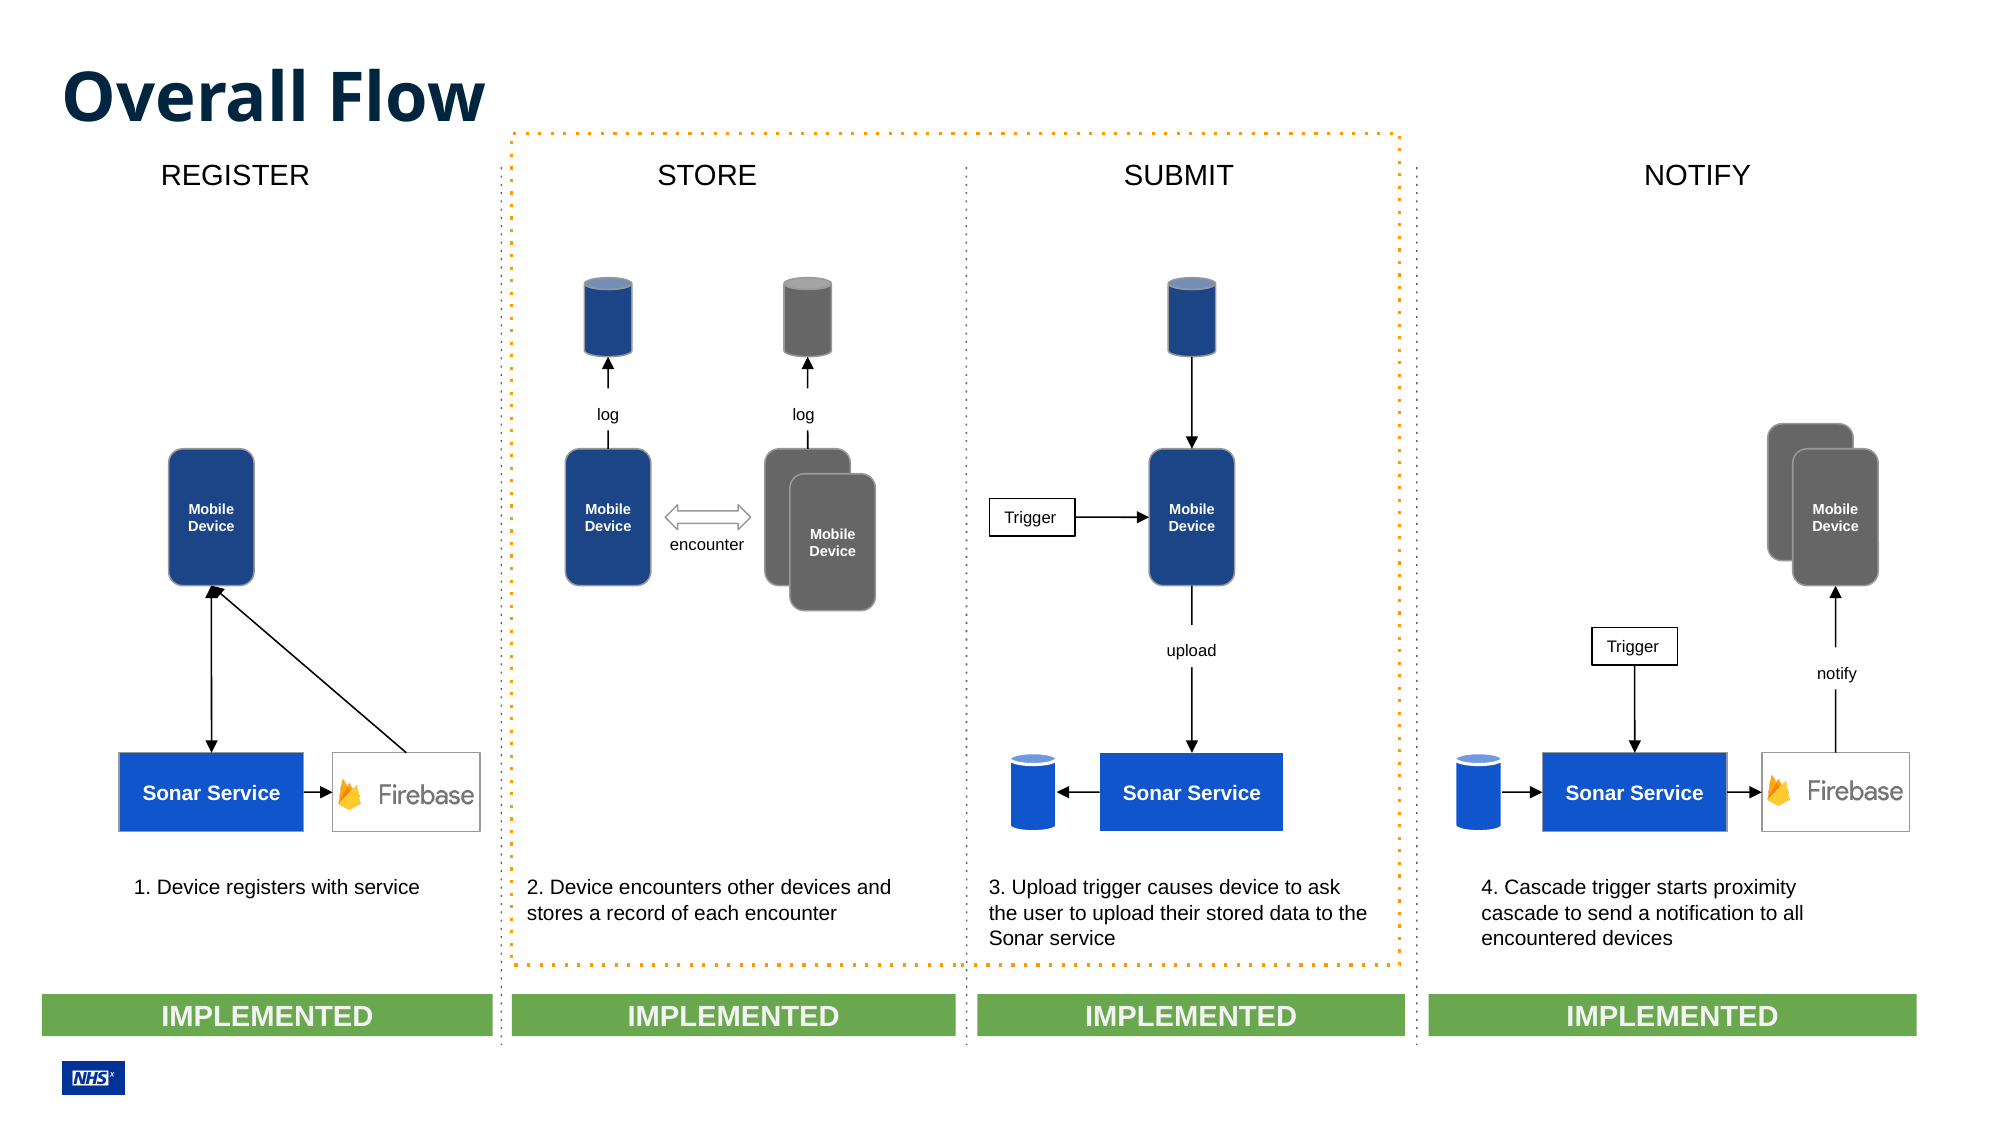

# Overall Flow
REGISTER
STORE
SUBMIT
NOTIFY
log
log
Mobi
Mobile Device
Mobile Device
Mobi
Mobile Device
Mobile Device
Mobile Device
Trigger
encounter
upload
Trigger
notify
Sonar Service
Sonar Service
Sonar Service
1. Device registers with service
2. Device encounters other devices and stores a record of each encounter
3. Upload trigger causes device to ask the user to upload their stored data to the Sonar service
4. Cascade trigger starts proximity cascade to send a notification to all encountered devices
IMPLEMENTED
IMPLEMENTED
IMPLEMENTED
IMPLEMENTED